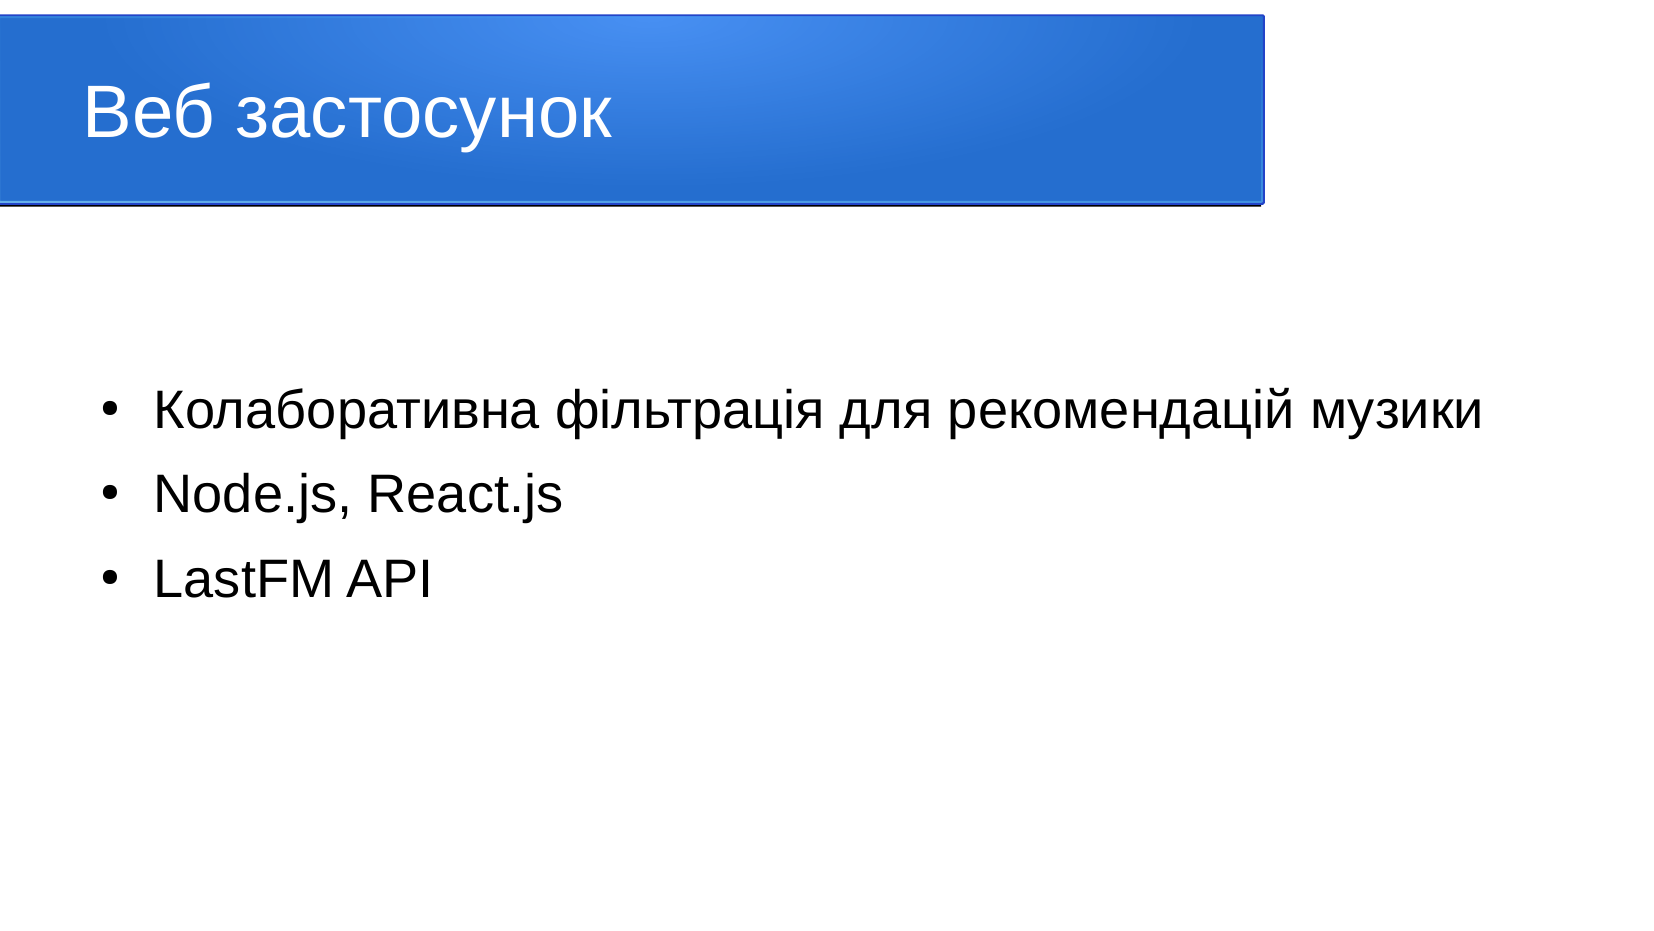

# Веб застосунок
Колаборативна фільтрація для рекомендацій музики
Node.js, React.js
LastFM API